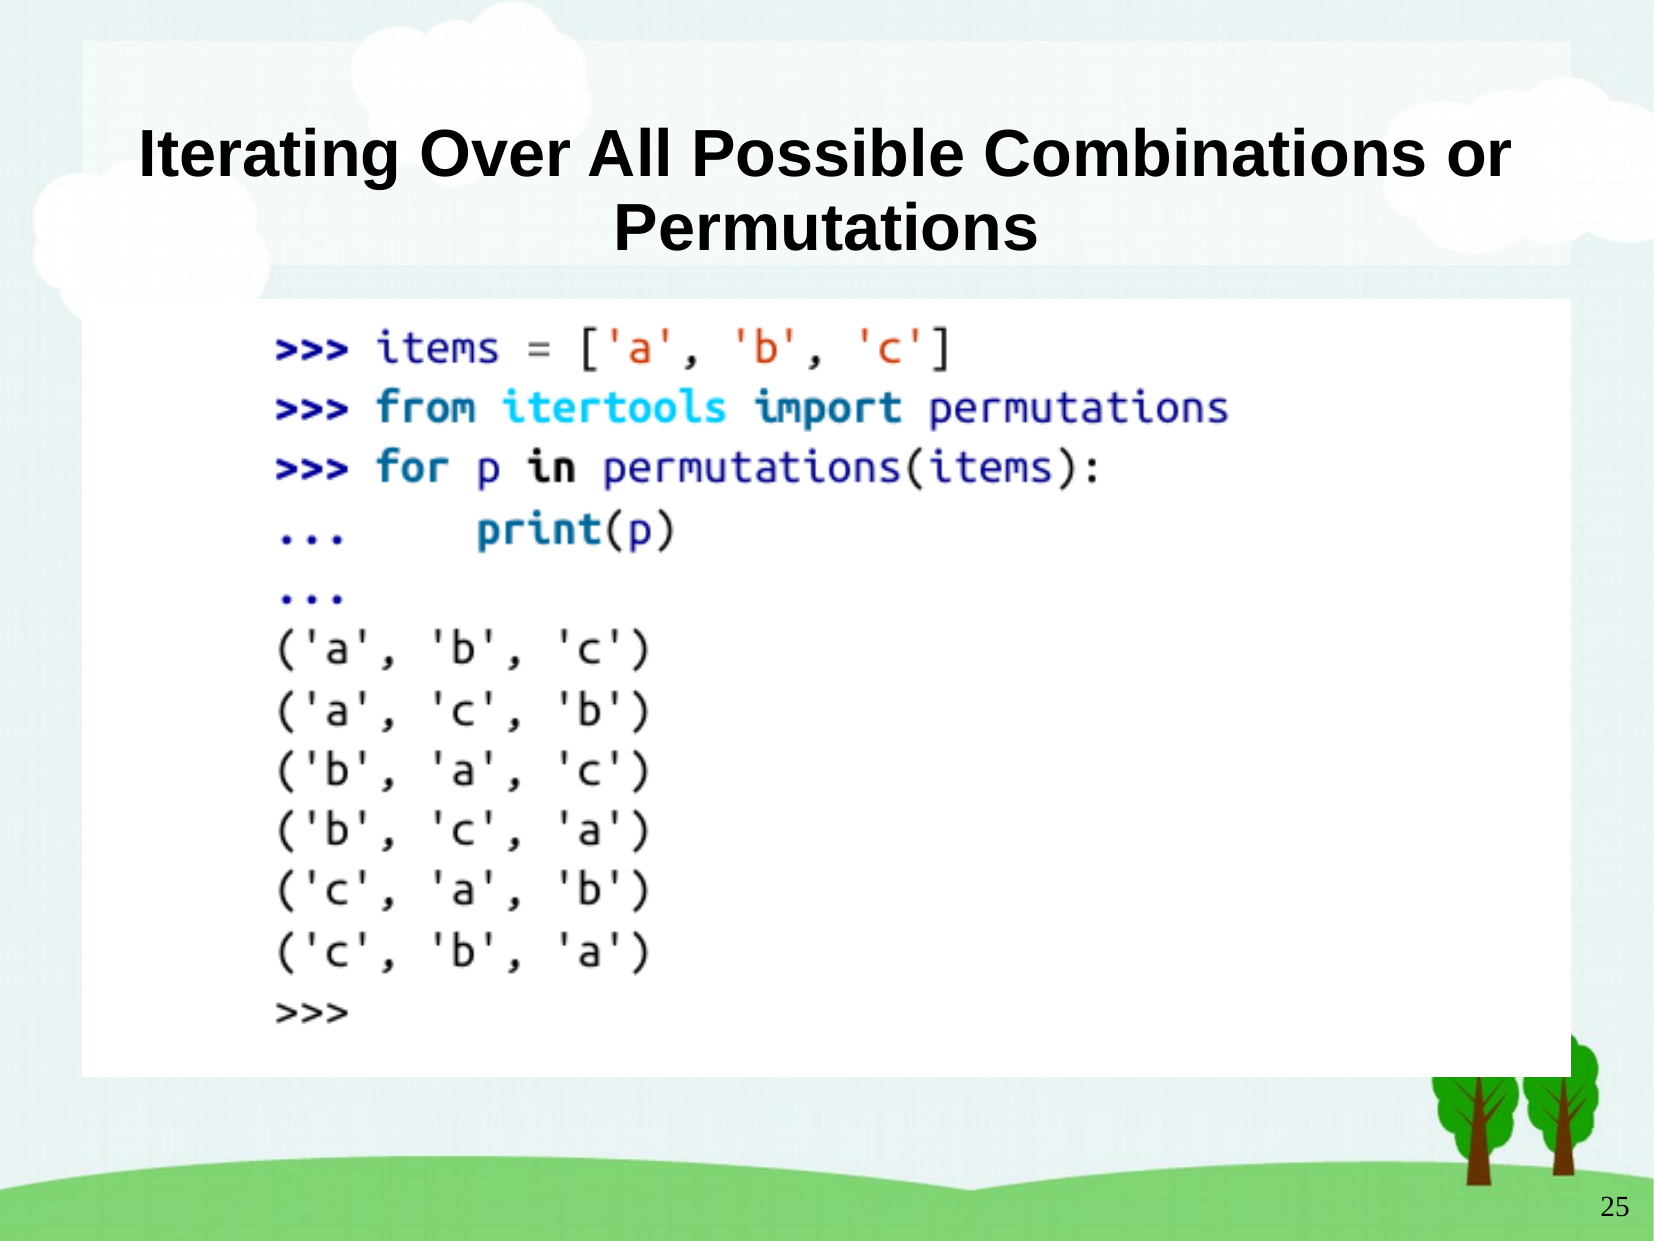

# Iterating Over All Possible Combinations or Permutations
25